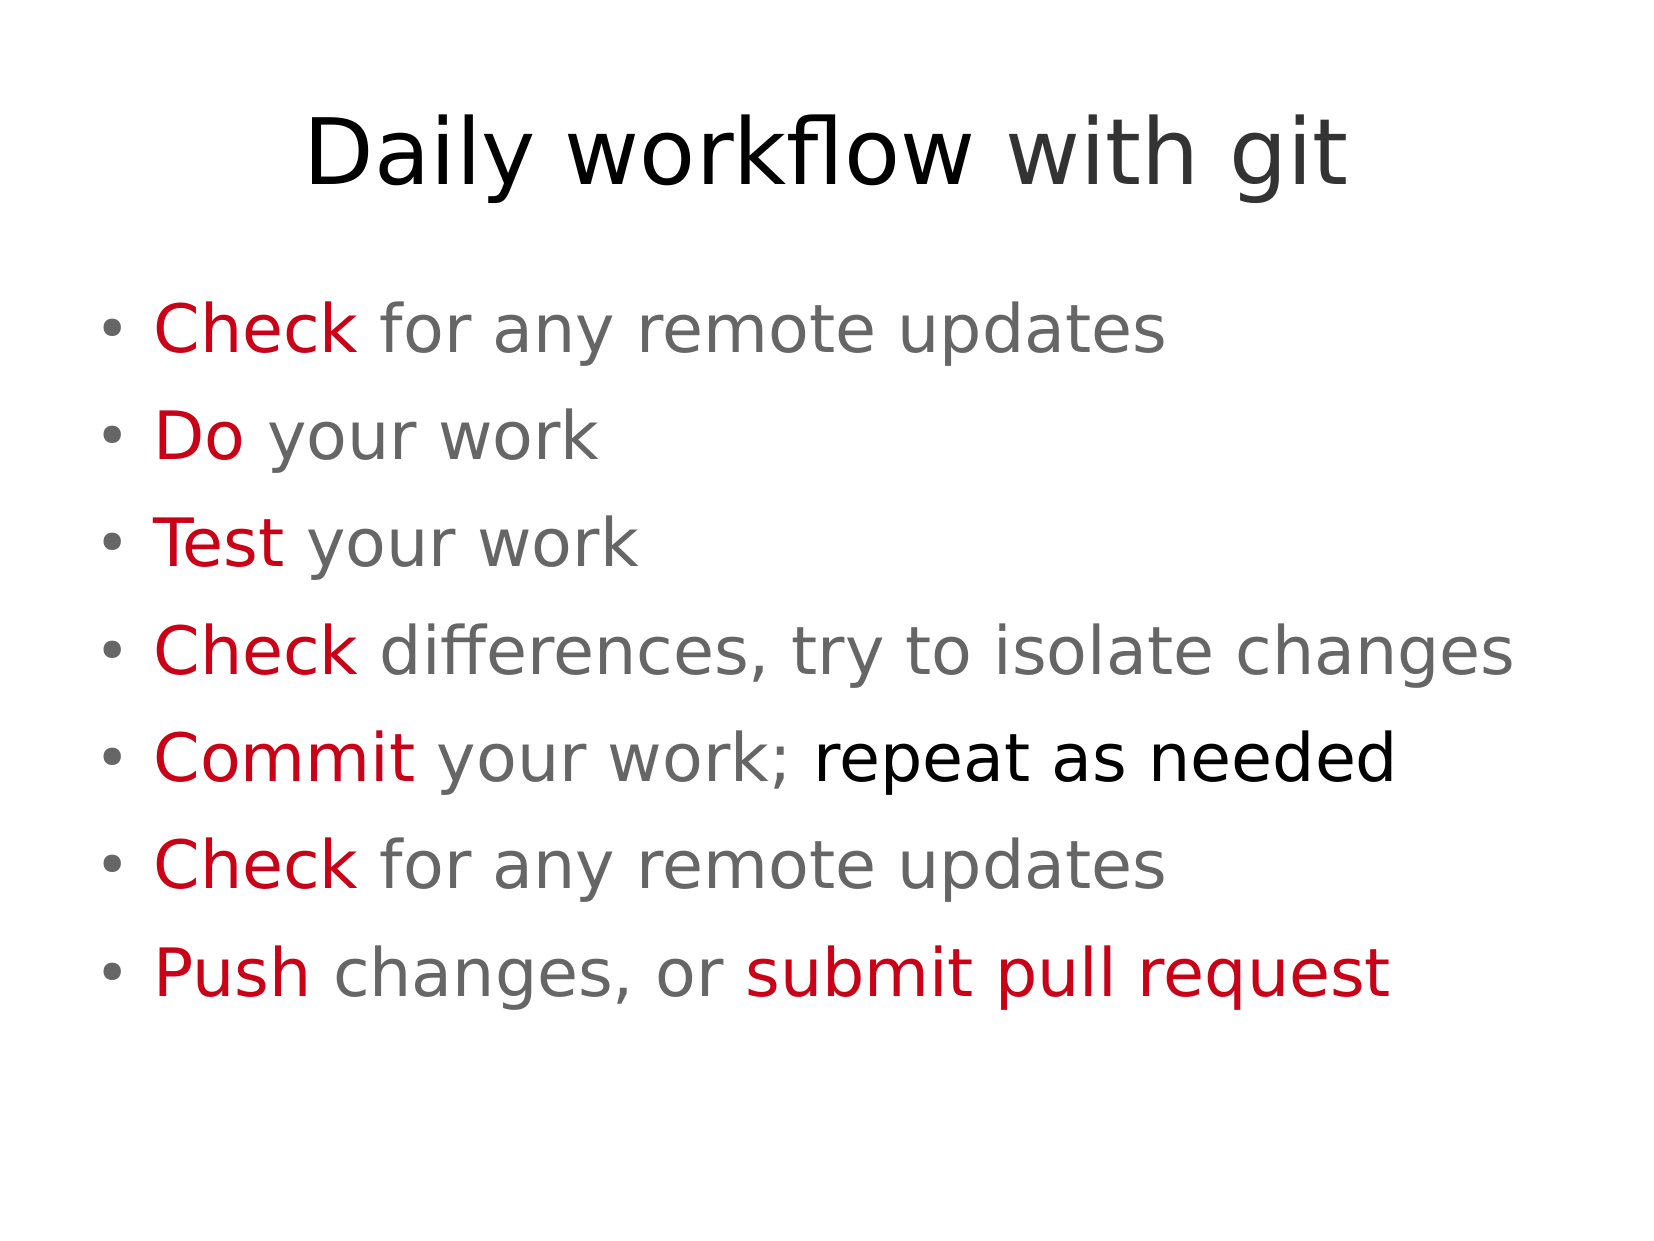

# Daily workflow with git
Check for any remote updates
Do your work
Test your work
Check differences, try to isolate changes
Commit your work; repeat as needed
Check for any remote updates
Push changes, or submit pull request